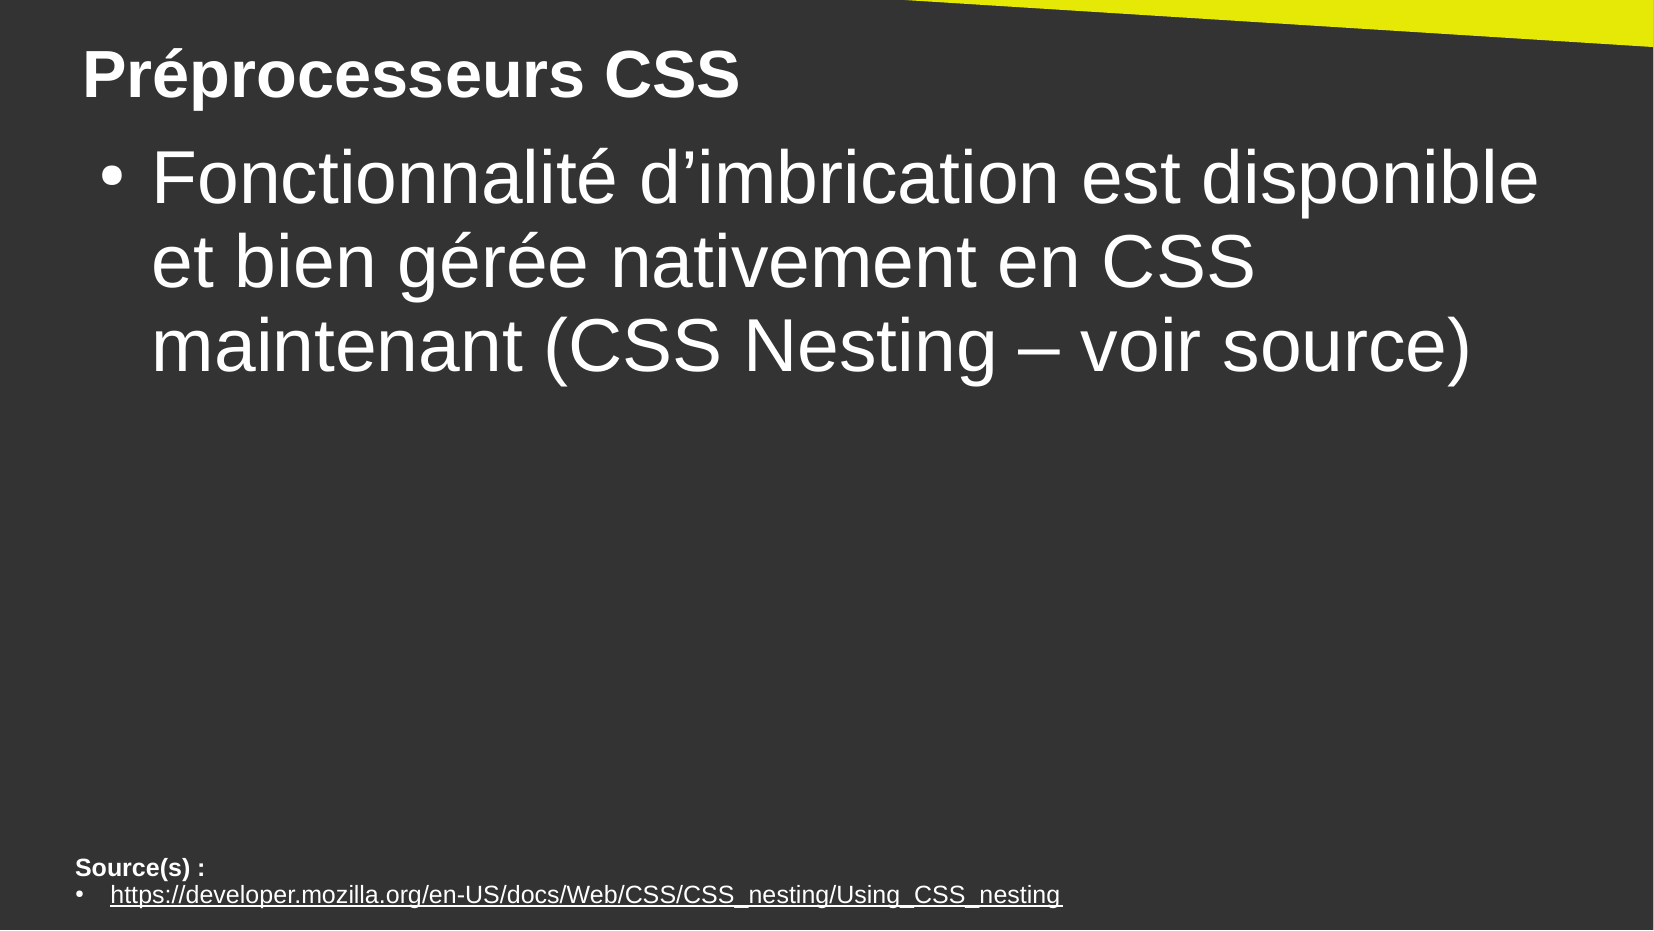

# Préprocesseurs CSS
Fonctionnalité d’imbrication est disponible et bien gérée nativement en CSS maintenant (CSS Nesting – voir source)
Source(s) :
https://developer.mozilla.org/en-US/docs/Web/CSS/CSS_nesting/Using_CSS_nesting